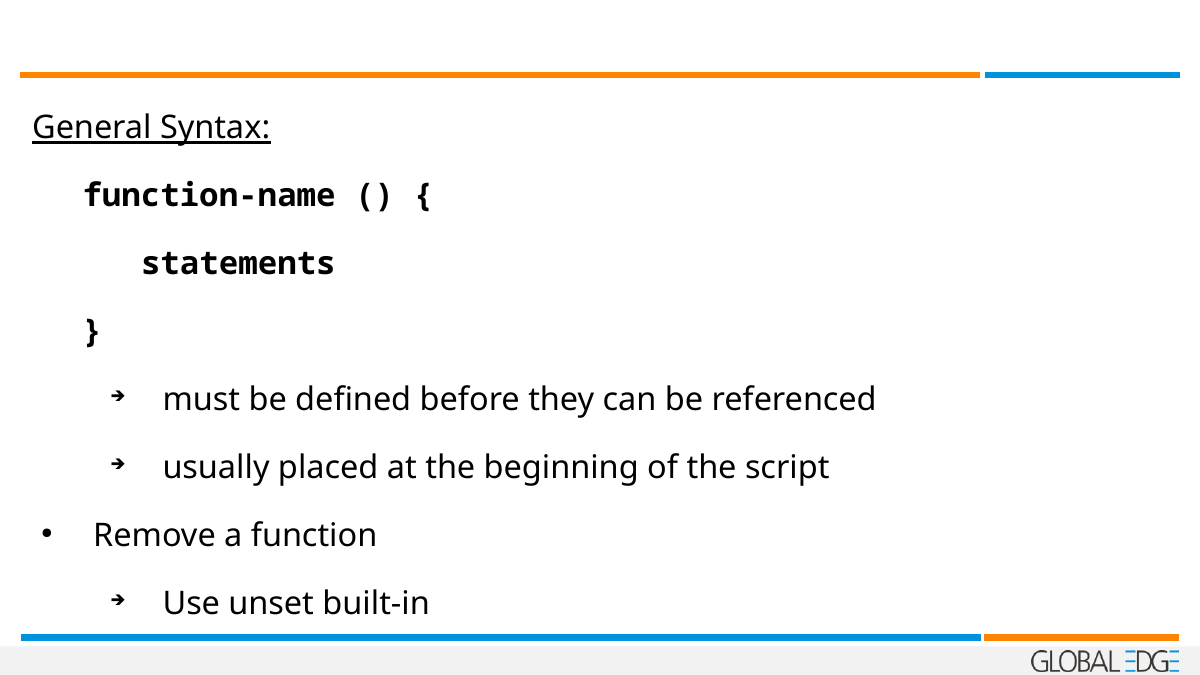

#
 General Syntax:
function-name () {
 statements
}
must be defined before they can be referenced
usually placed at the beginning of the script
Remove a function
Use unset built-in